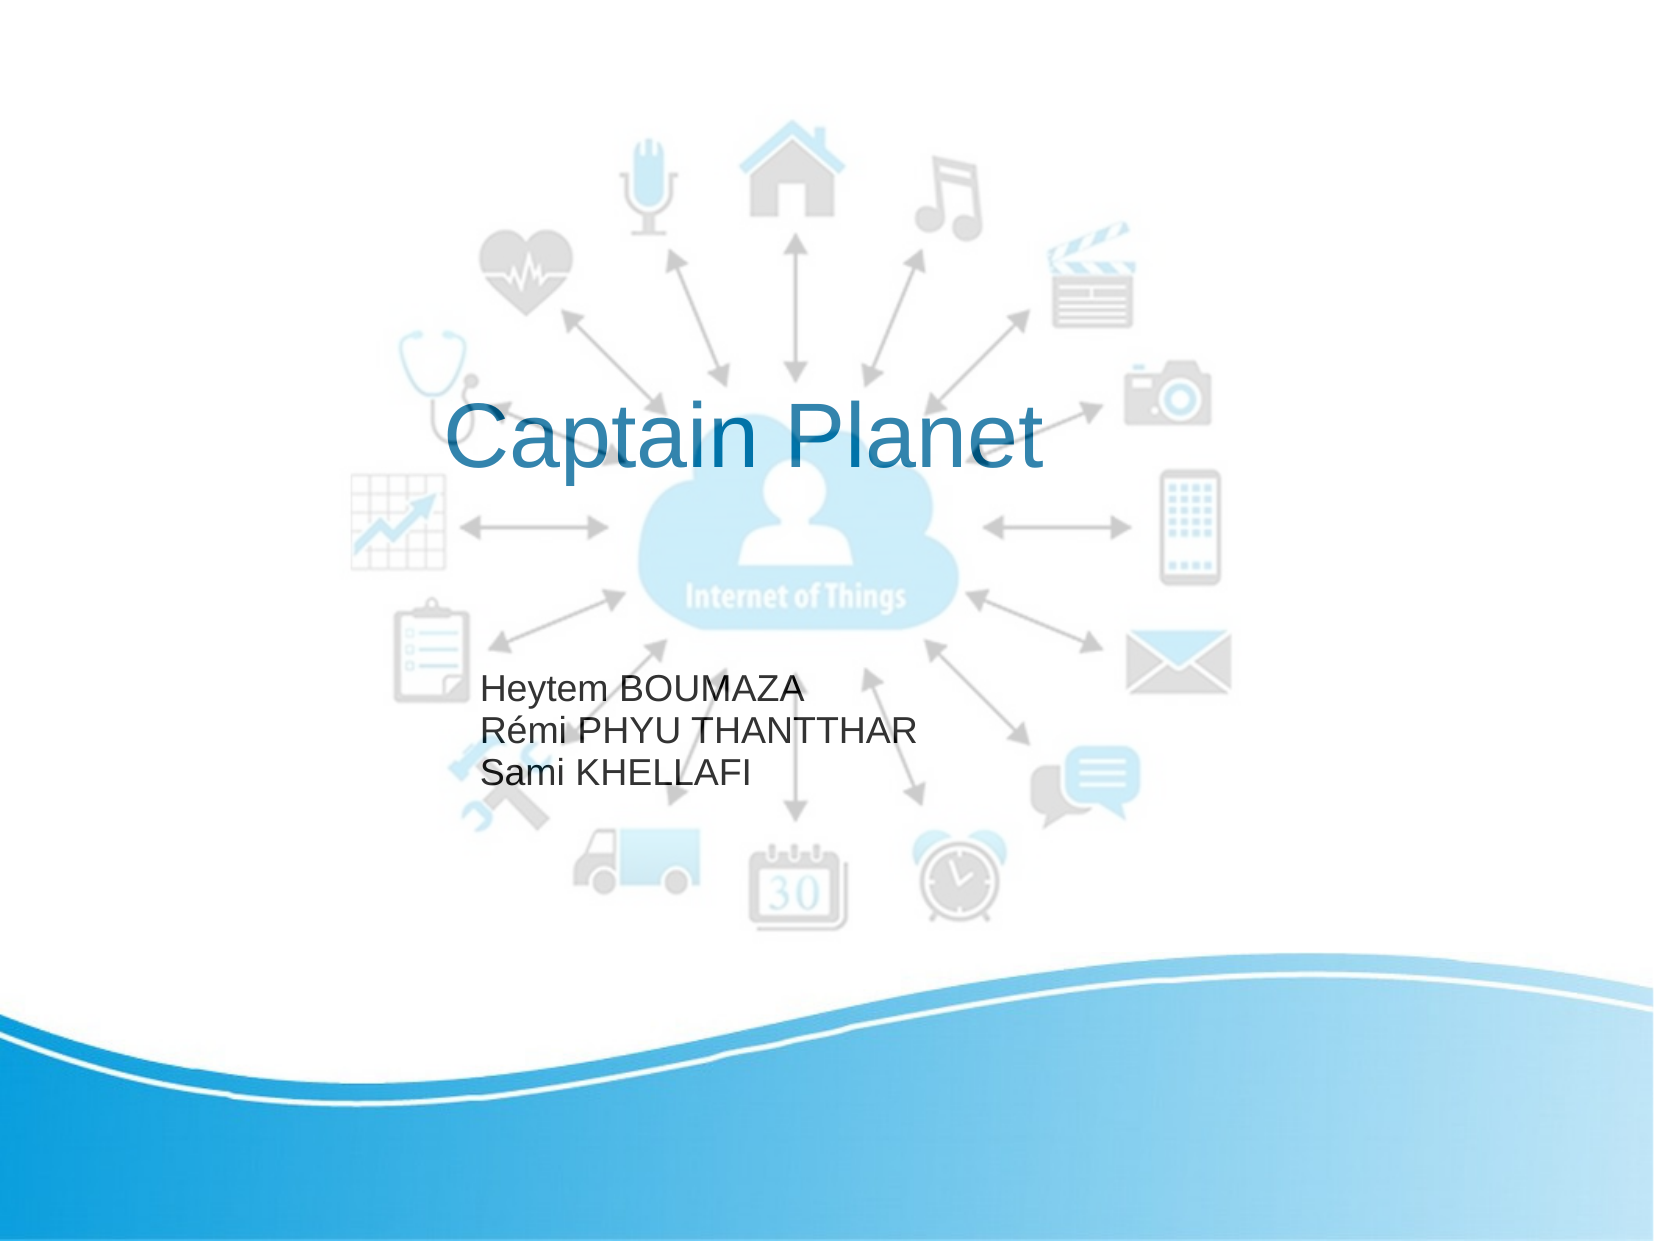

# Captain Planet
Heytem BOUMAZA
Rémi PHYU THANTTHAR
Sami KHELLAFI